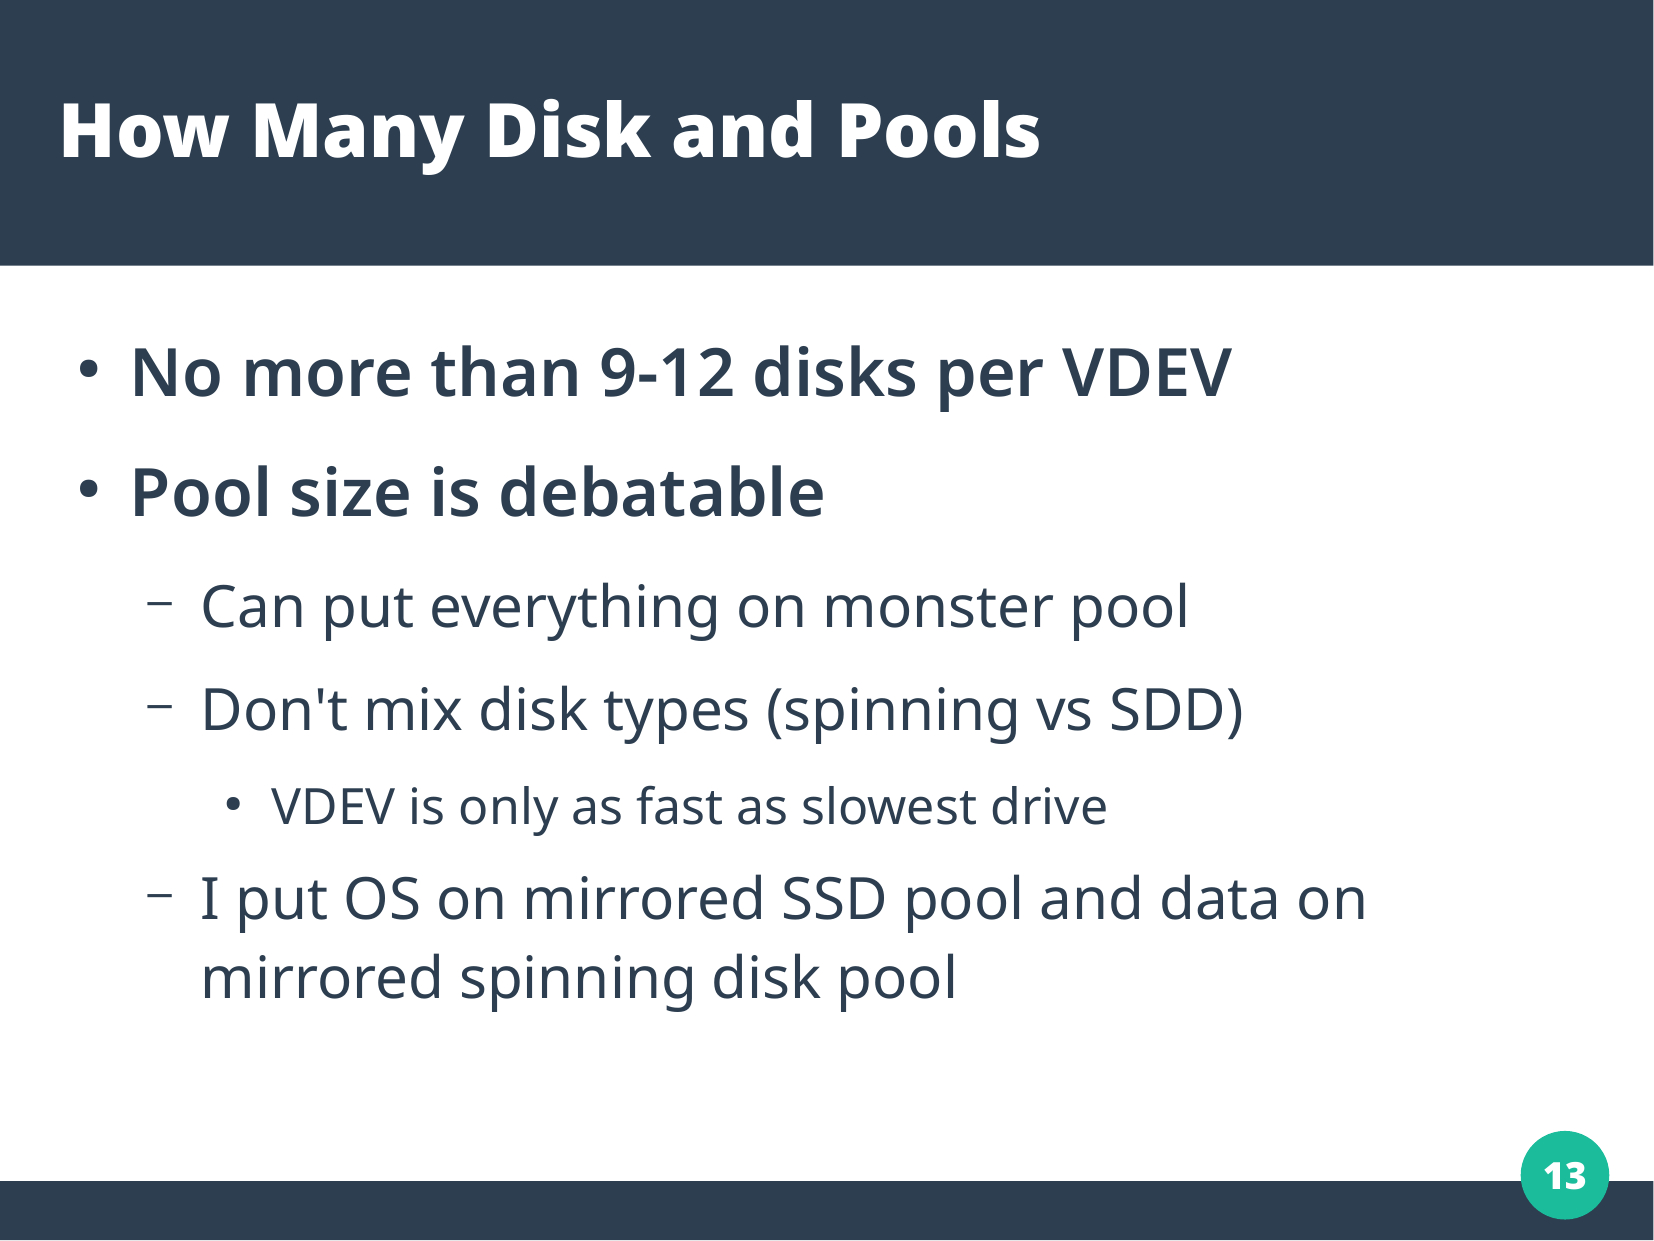

# How Many Disk and Pools
No more than 9-12 disks per VDEV
Pool size is debatable
Can put everything on monster pool
Don't mix disk types (spinning vs SDD)
VDEV is only as fast as slowest drive
I put OS on mirrored SSD pool and data on mirrored spinning disk pool
13